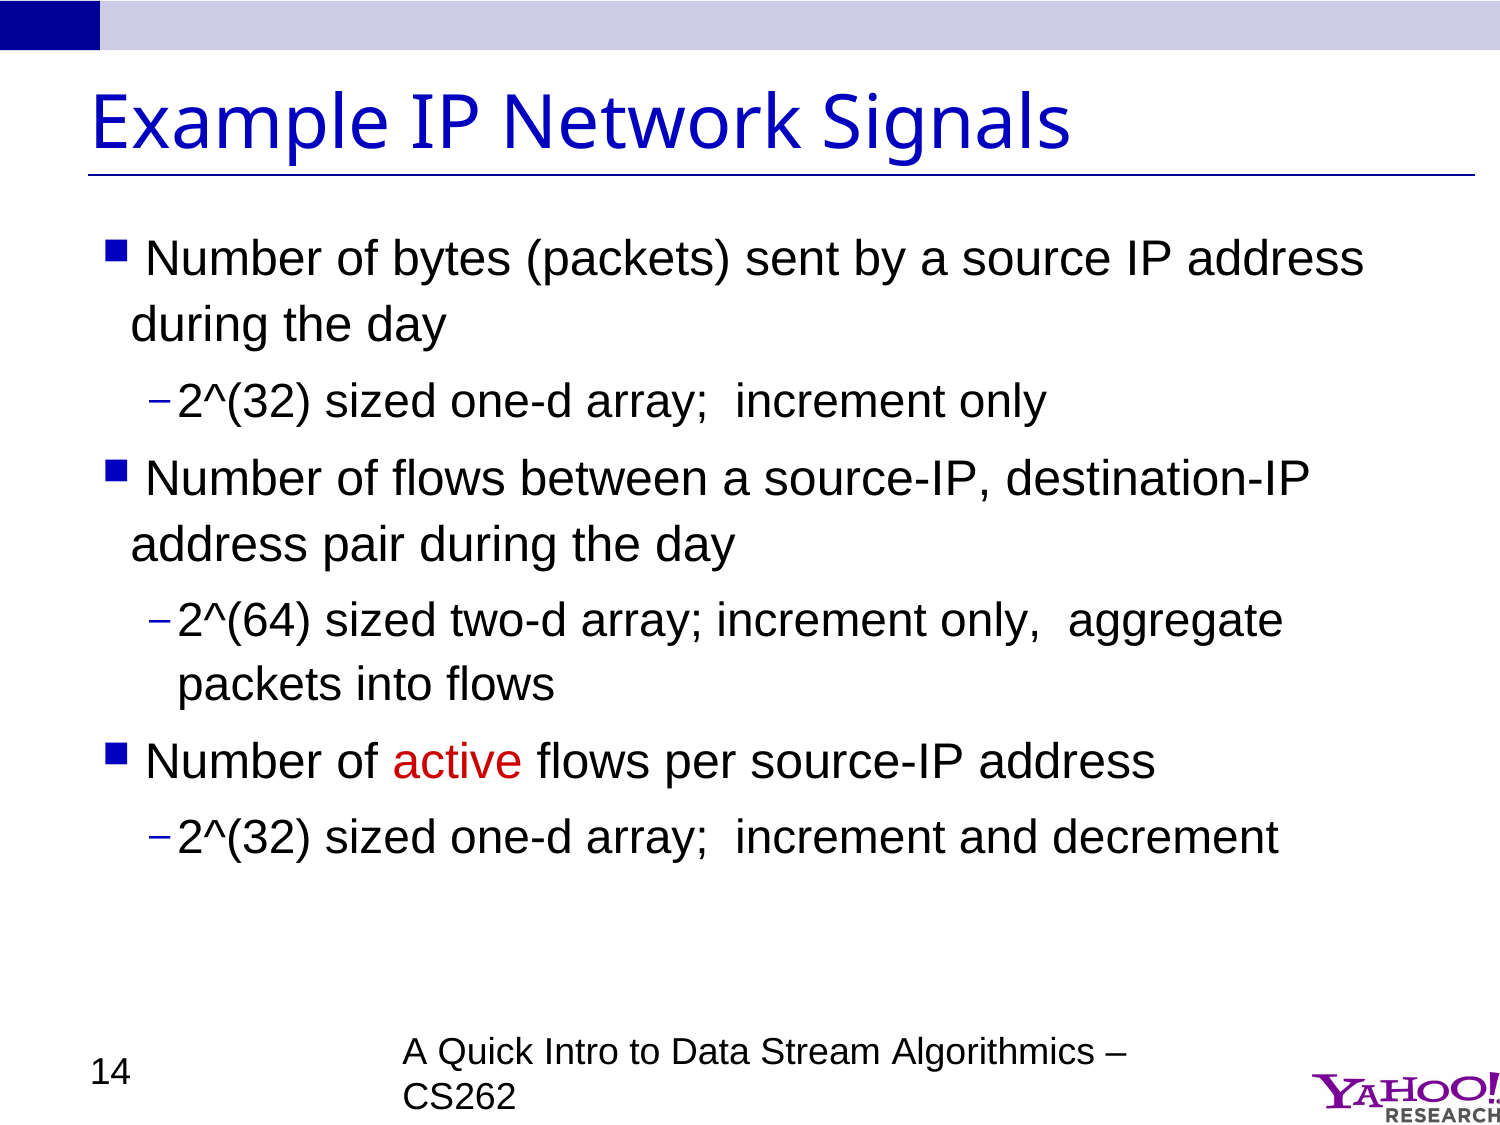

# Example IP Network Signals
 Number of bytes (packets) sent by a source IP address during the day
2^(32) sized one-d array; increment only
 Number of flows between a source-IP, destination-IP address pair during the day
2^(64) sized two-d array; increment only, aggregate packets into flows
 Number of active flows per source-IP address
2^(32) sized one-d array; increment and decrement
Fundamentals of Analyzing and Mining Data Streams
14